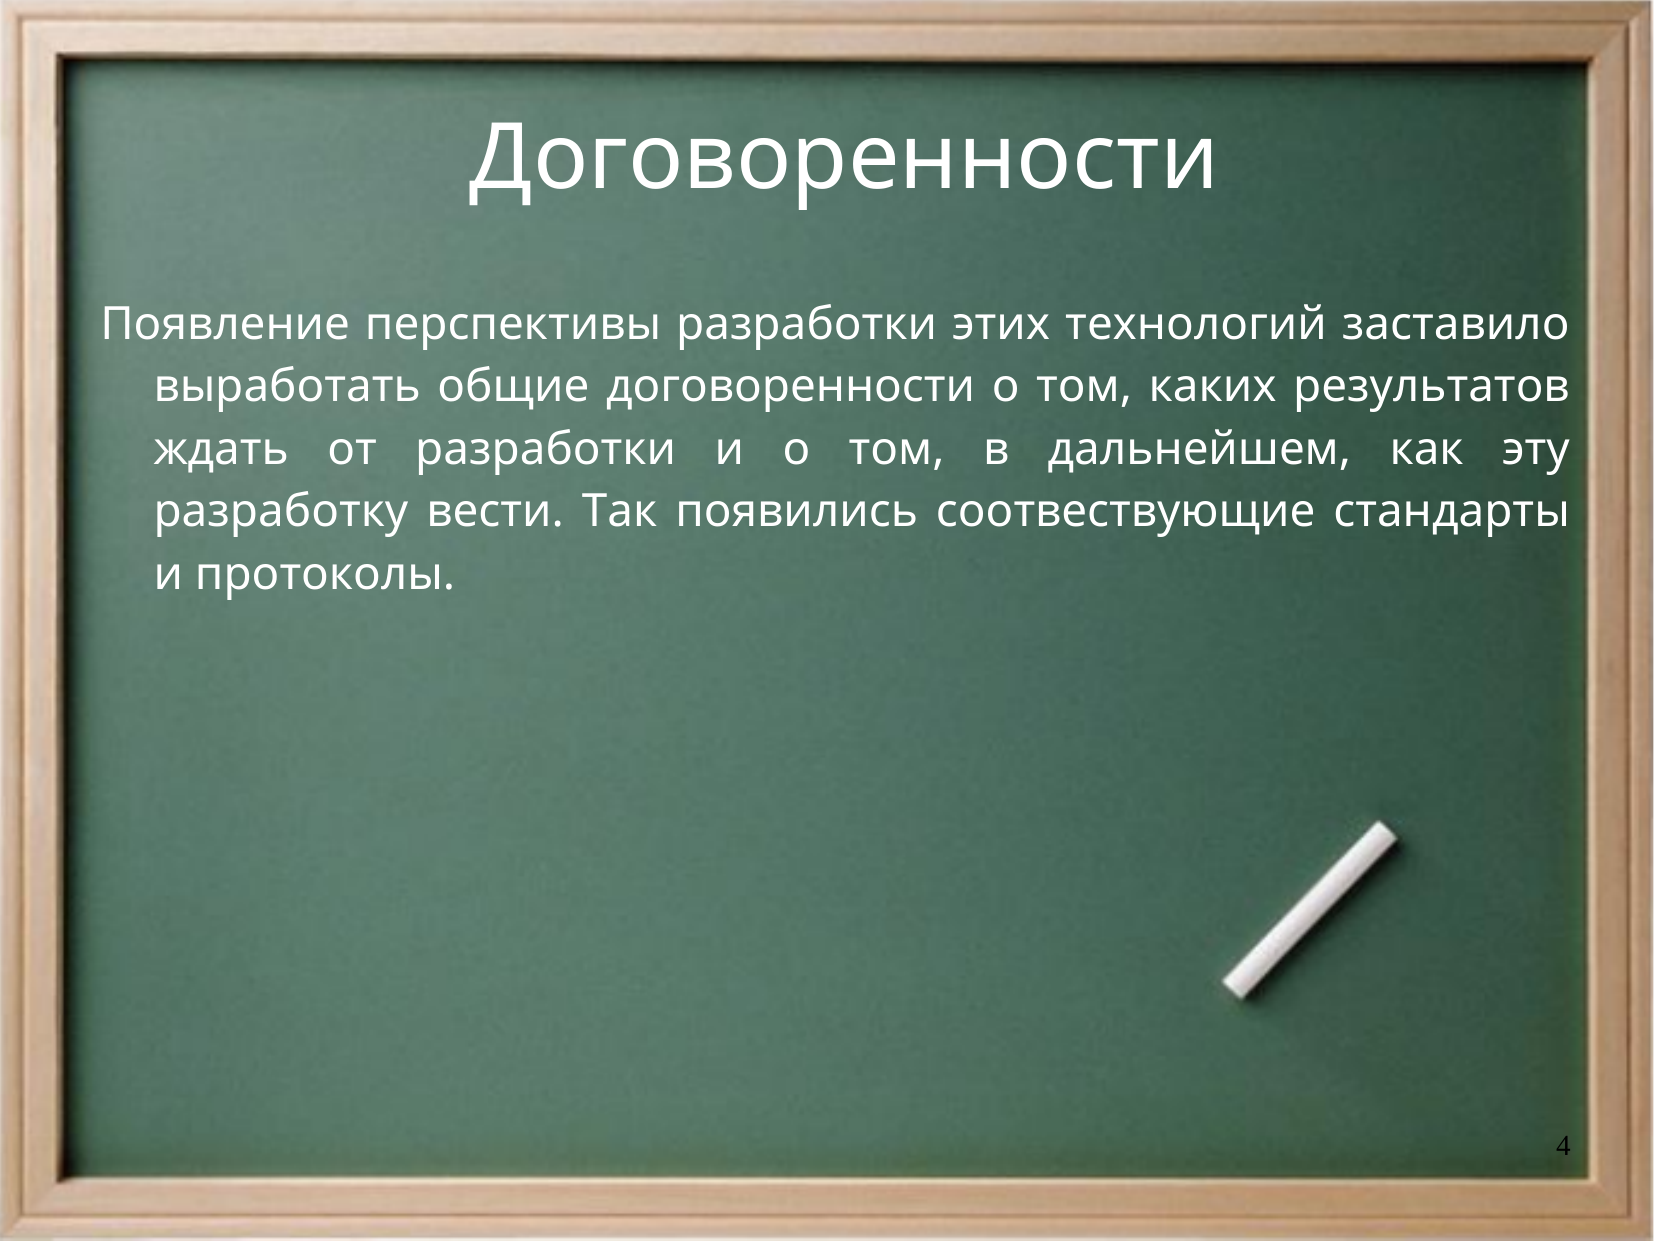

# Договоренности
Появление перспективы разработки этих технологий заставило выработать общие договоренности о том, каких результатов ждать от разработки и о том, в дальнейшем, как эту разработку вести. Так появились соотвествующие стандарты и протоколы.
4